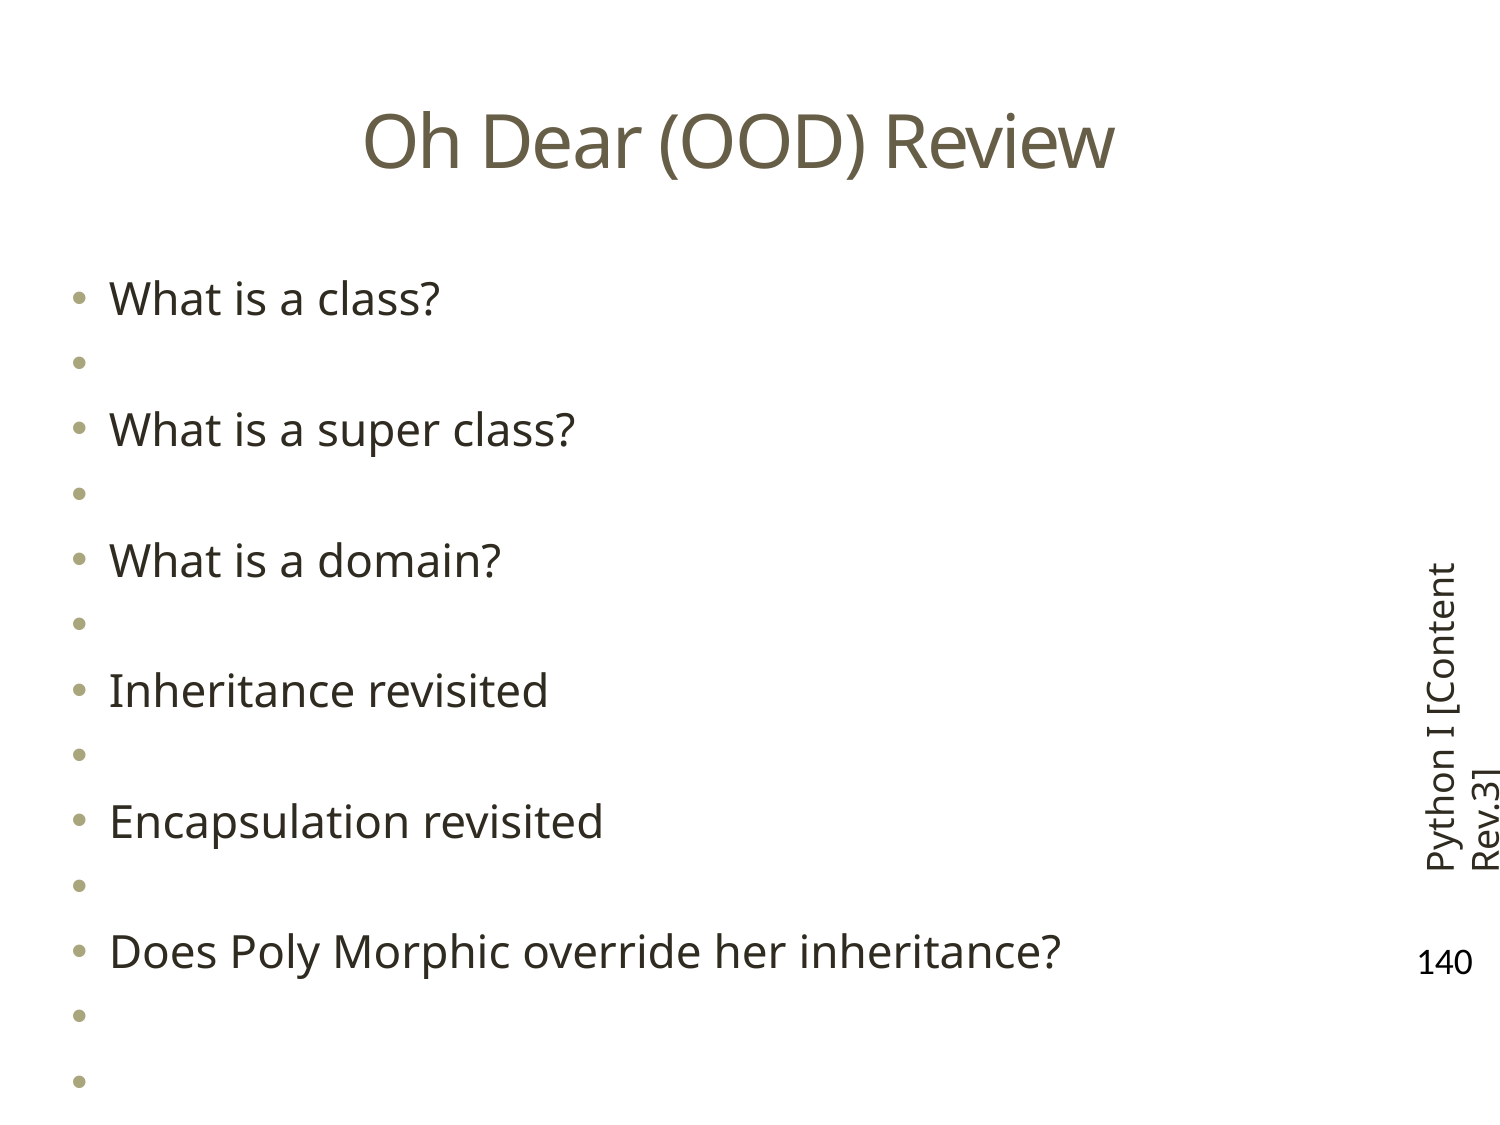

# Oh Dear (OOD) Review
What is a class?
What is a super class?
What is a domain?
Inheritance revisited
Encapsulation revisited
Does Poly Morphic override her inheritance?
Python I [Content Rev.3]
140